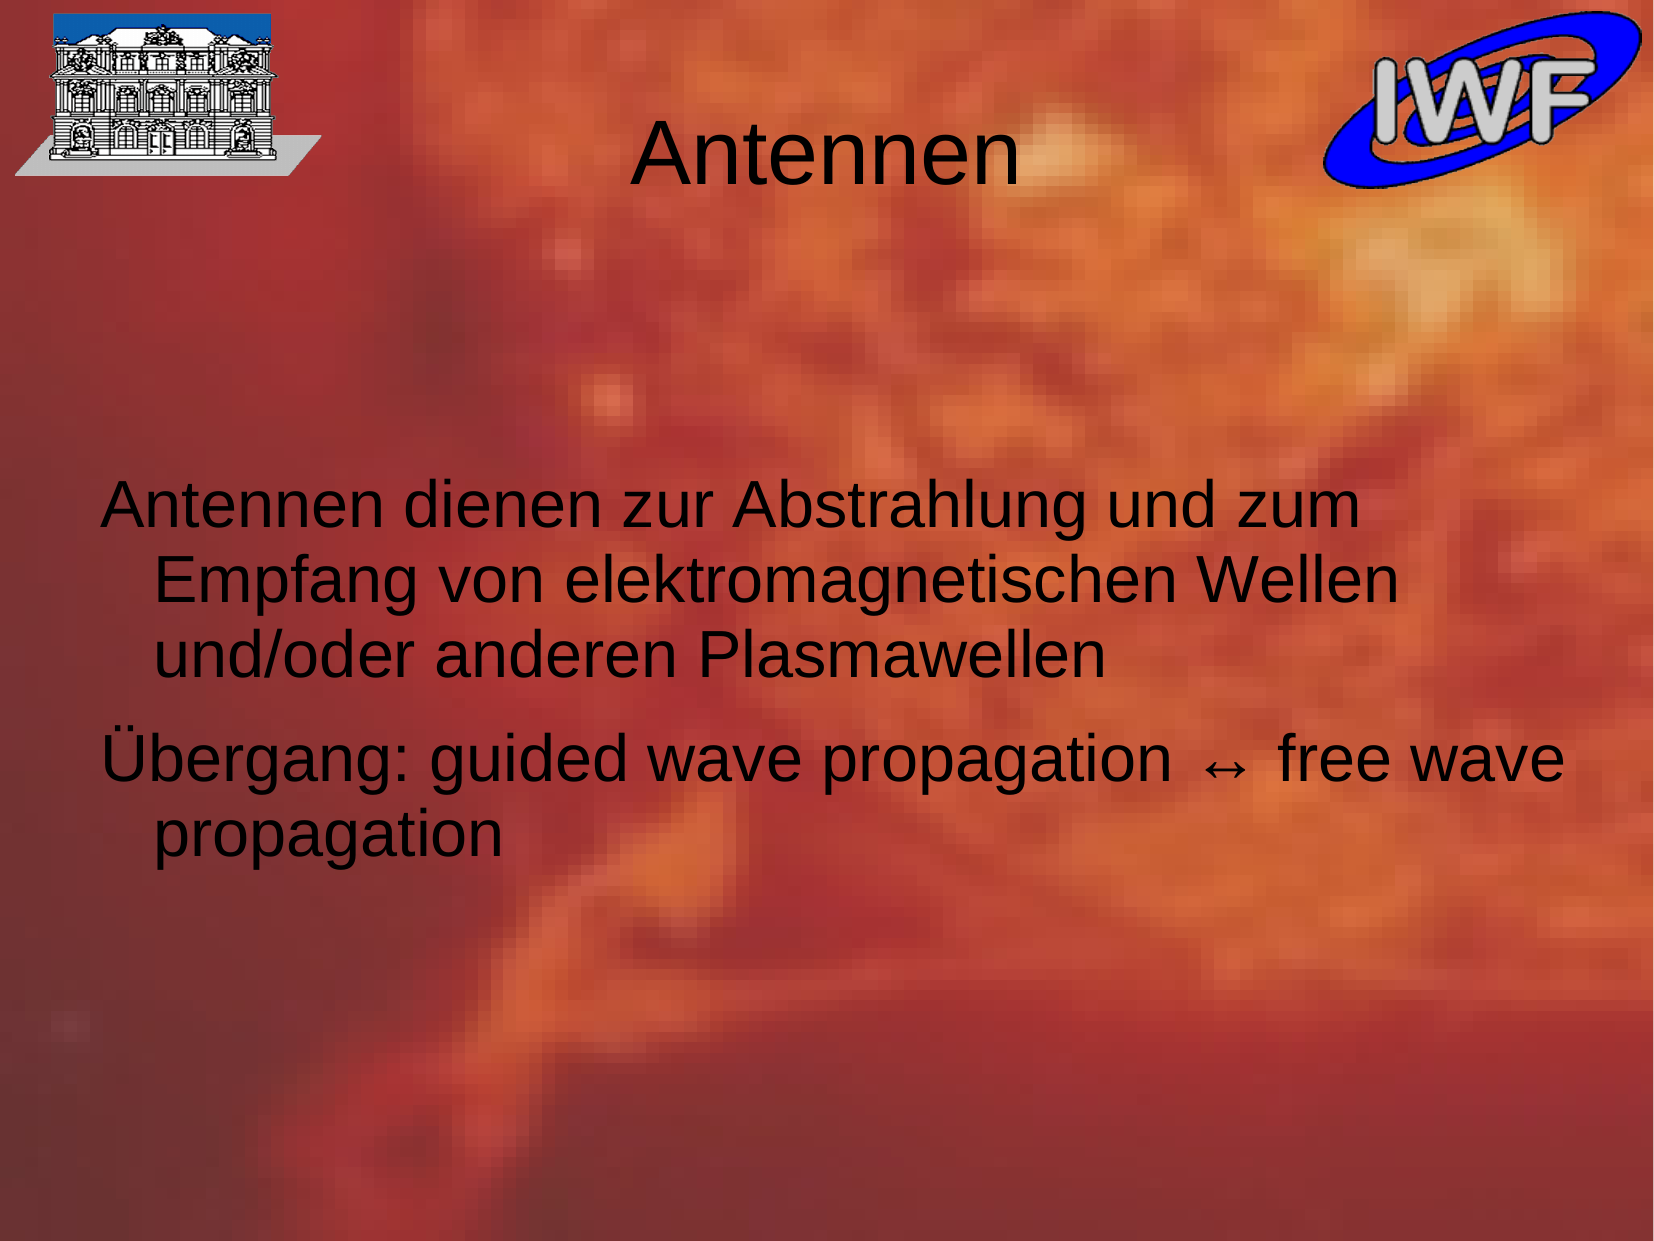

Antennen
# Antennen dienen zur Abstrahlung und zum Empfang von elektromagnetischen Wellen und/oder anderen Plasmawellen
Übergang: guided wave propagation ↔ free wave propagation